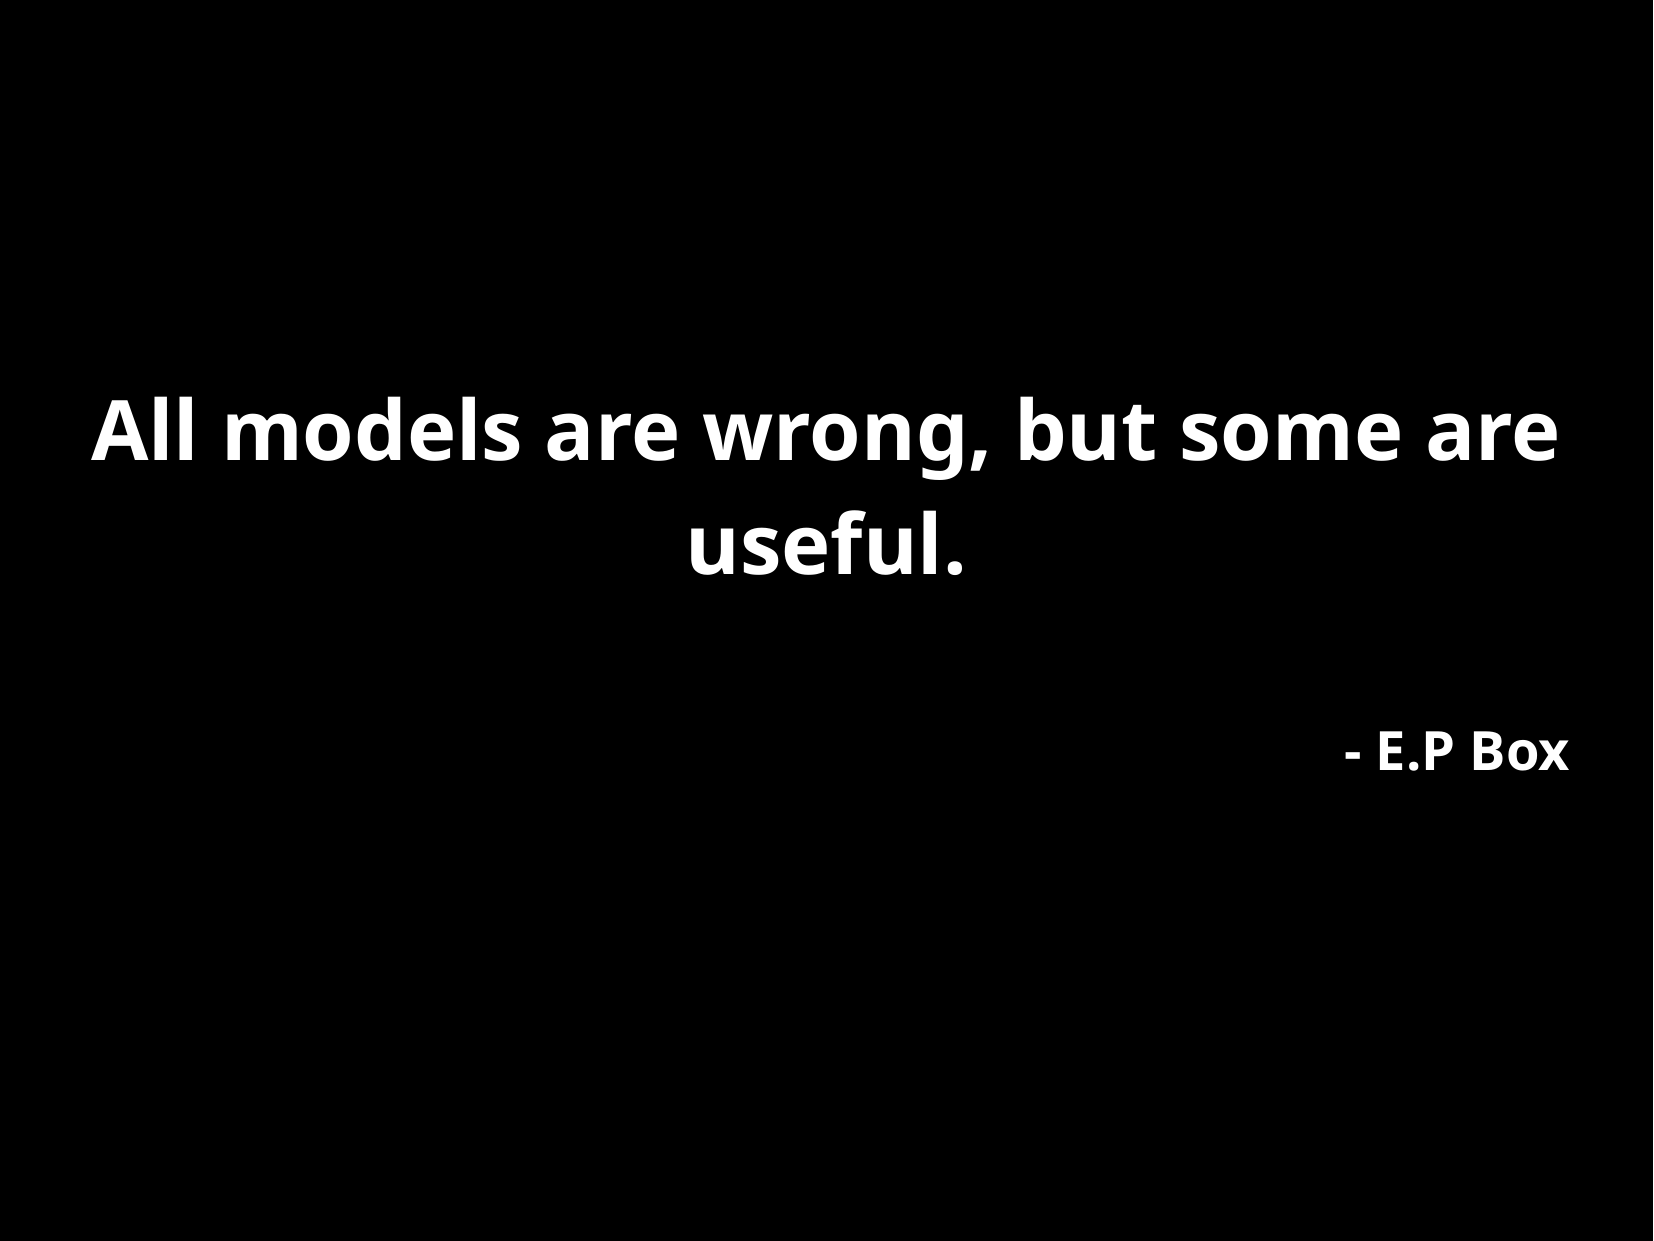

# All models are wrong, but some are useful.
- E.P Box